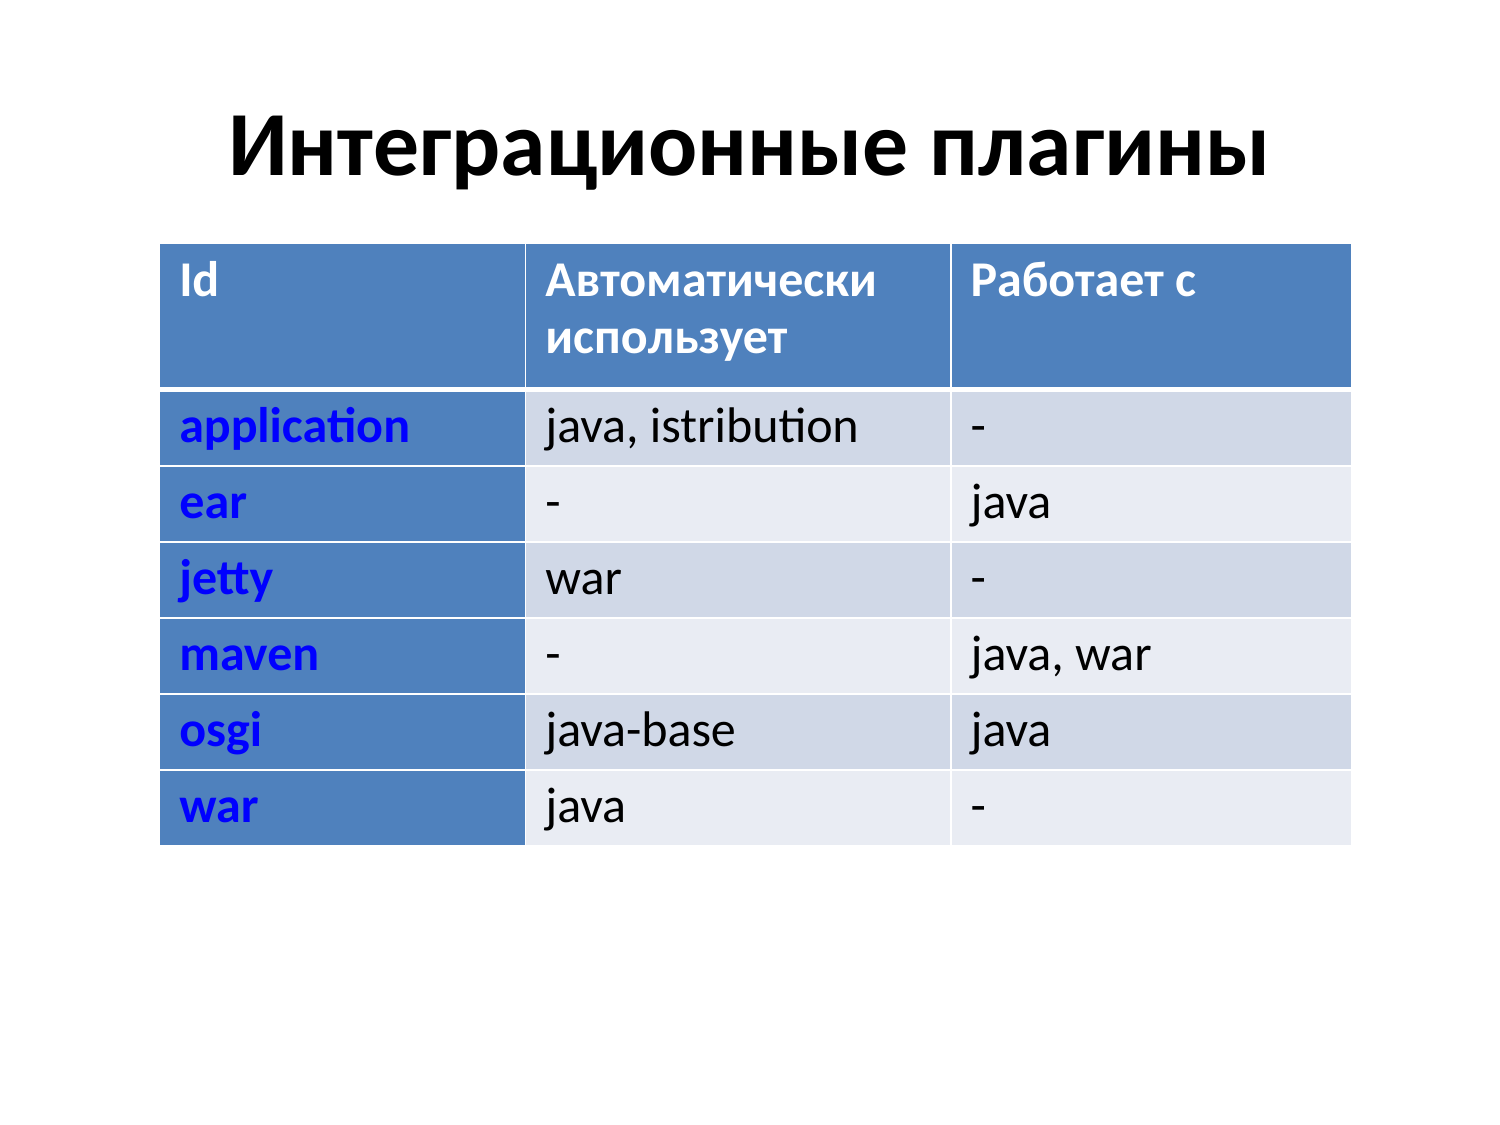

# Интеграционные плагины
| Id | Автоматически использует | Работает с |
| --- | --- | --- |
| application | java, istribution | - |
| ear | - | java |
| jetty | war | - |
| maven | - | java, war |
| osgi | java-base | java |
| war | java | - |